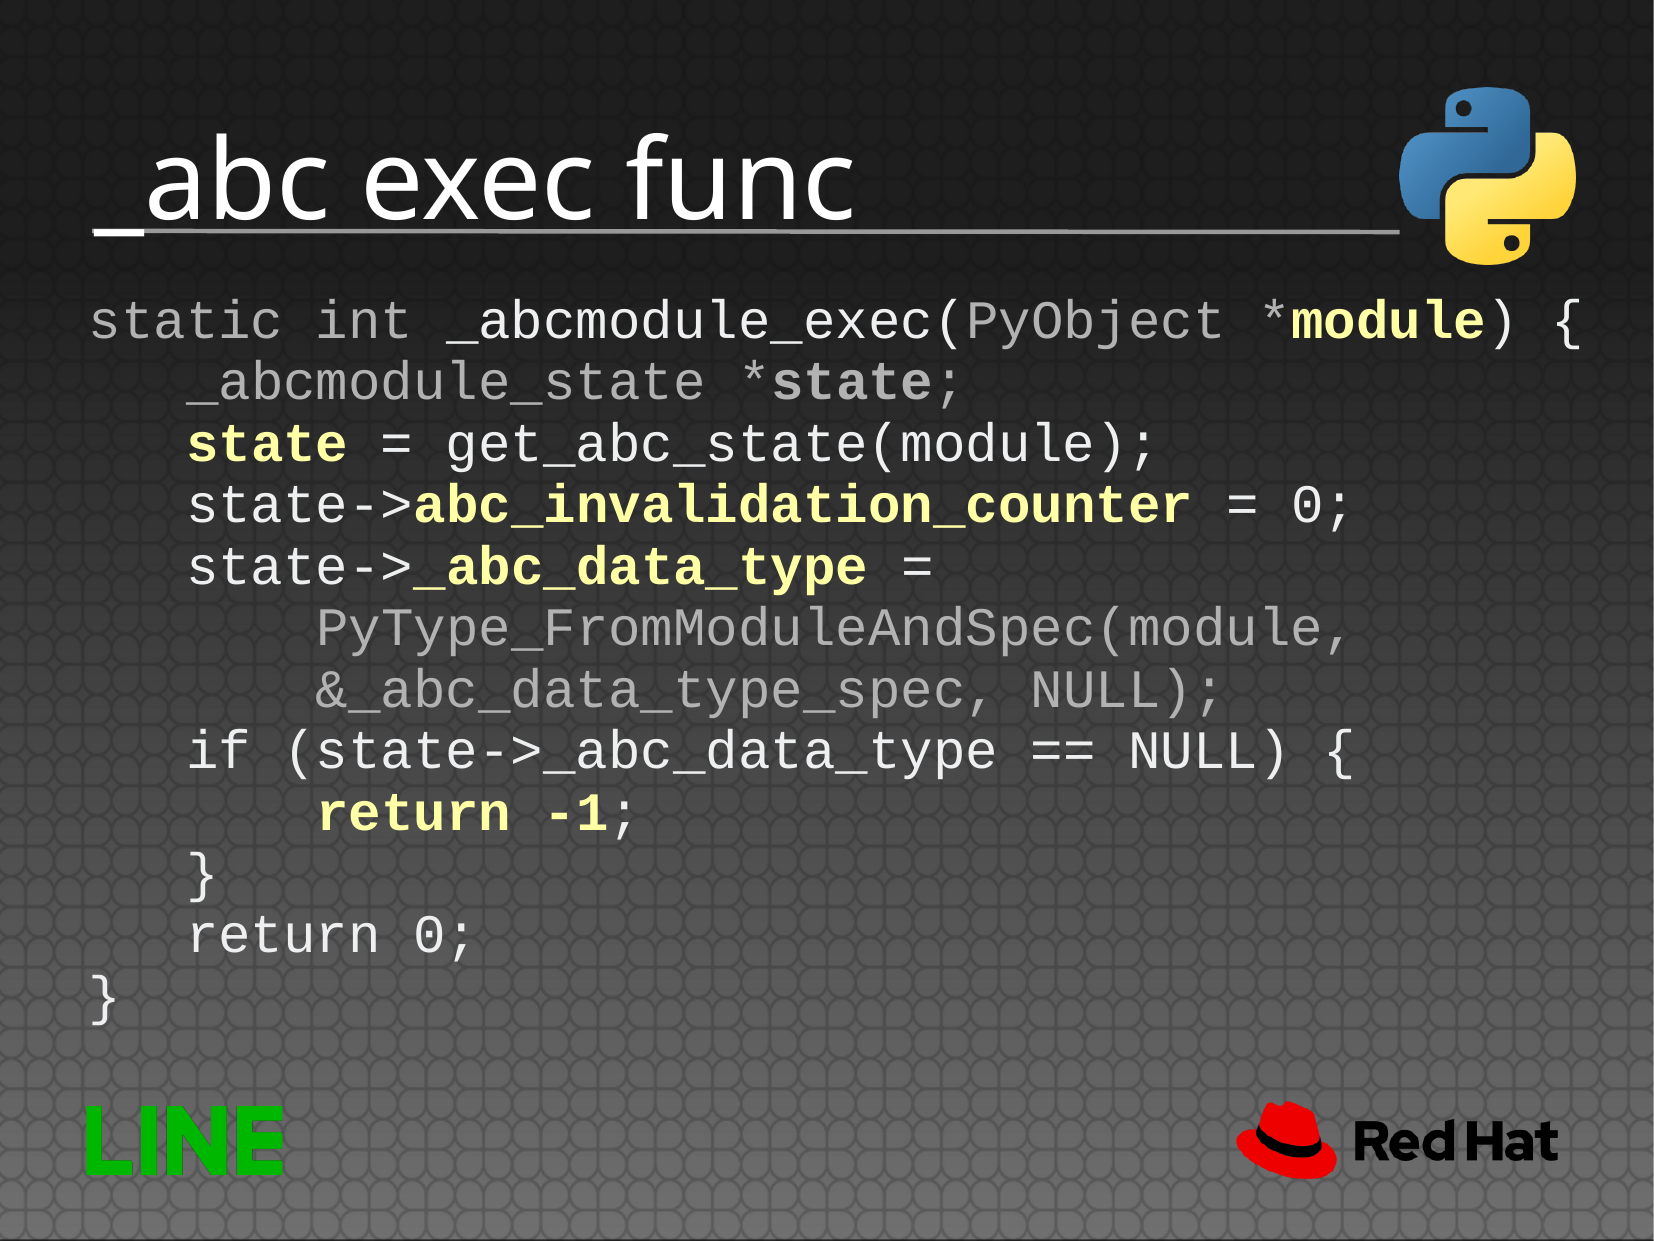

_abc exec func
# static int _abcmodule_exec(PyObject *module) { _abcmodule_state *state; state = get_abc_state(module); state->abc_invalidation_counter = 0; state->_abc_data_type = PyType_FromModuleAndSpec(module, &_abc_data_type_spec, NULL); if (state->_abc_data_type == NULL) { return -1; } return 0; }